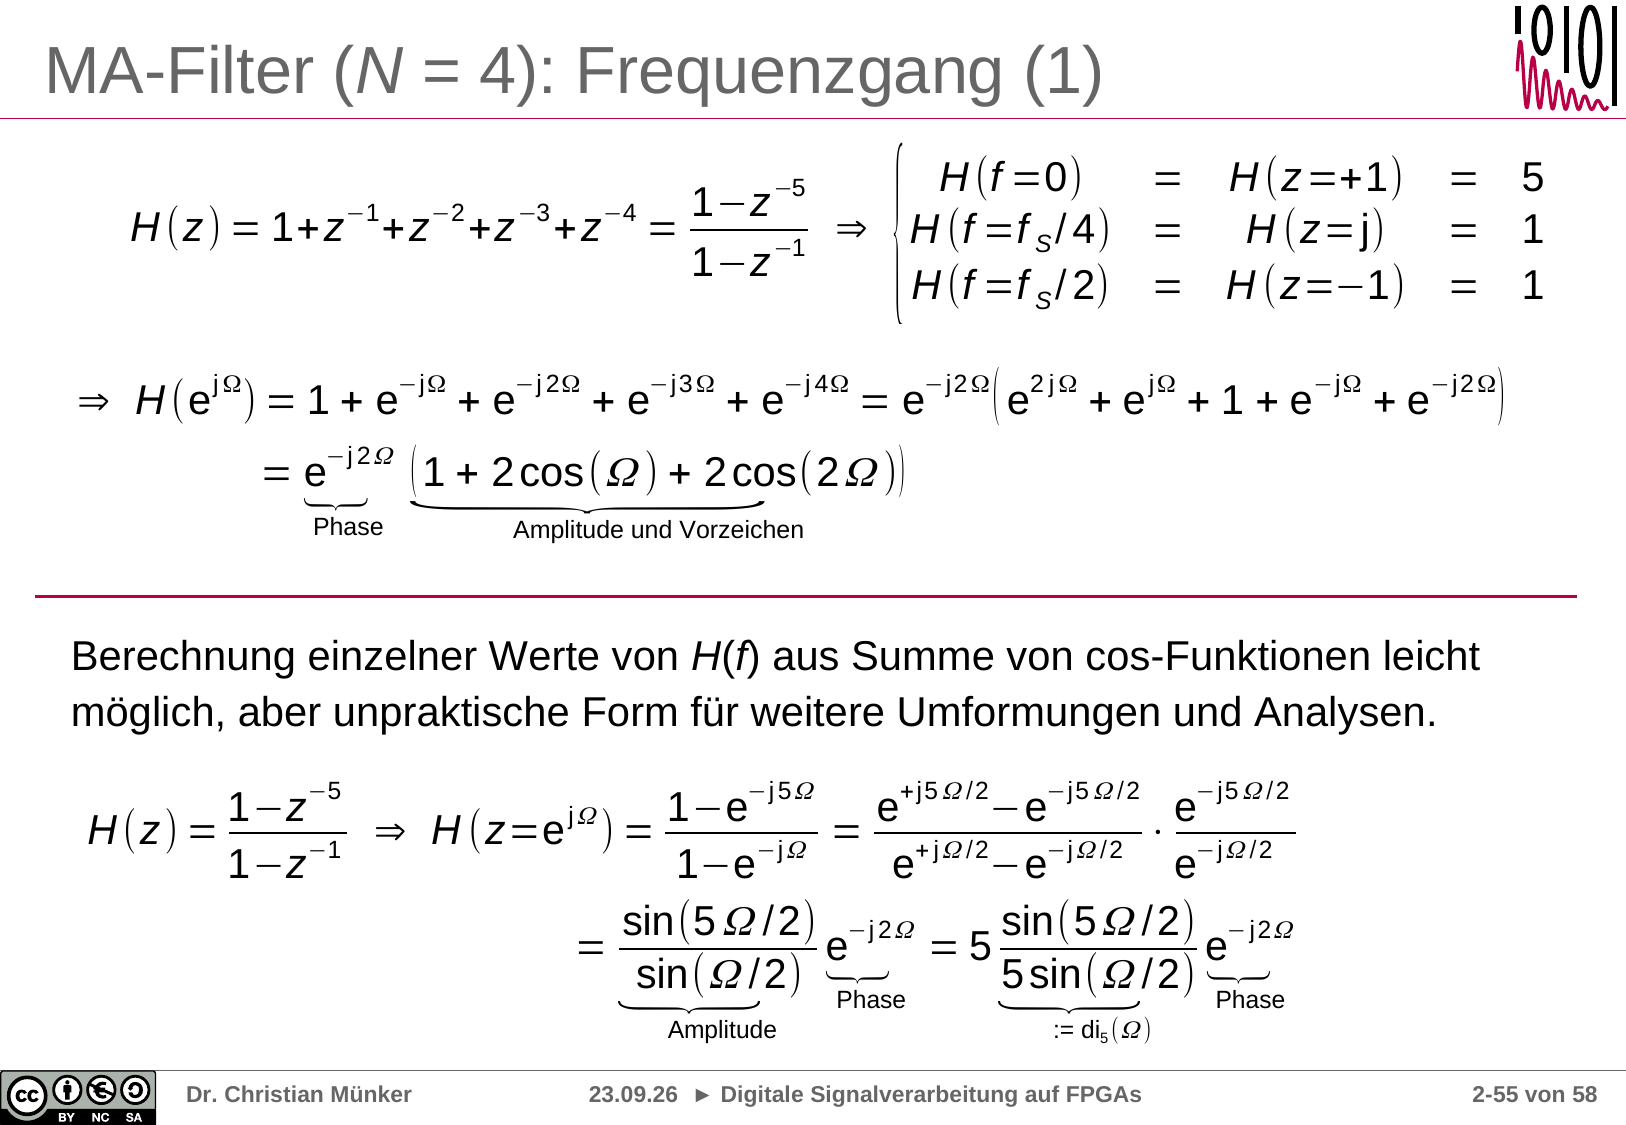

# MA-Filter (N = 4): Frequenzgang (1)
Berechnung einzelner Werte von H(f) aus Summe von cos-Funktionen leicht möglich, aber unpraktische Form für weitere Umformungen und Analysen.